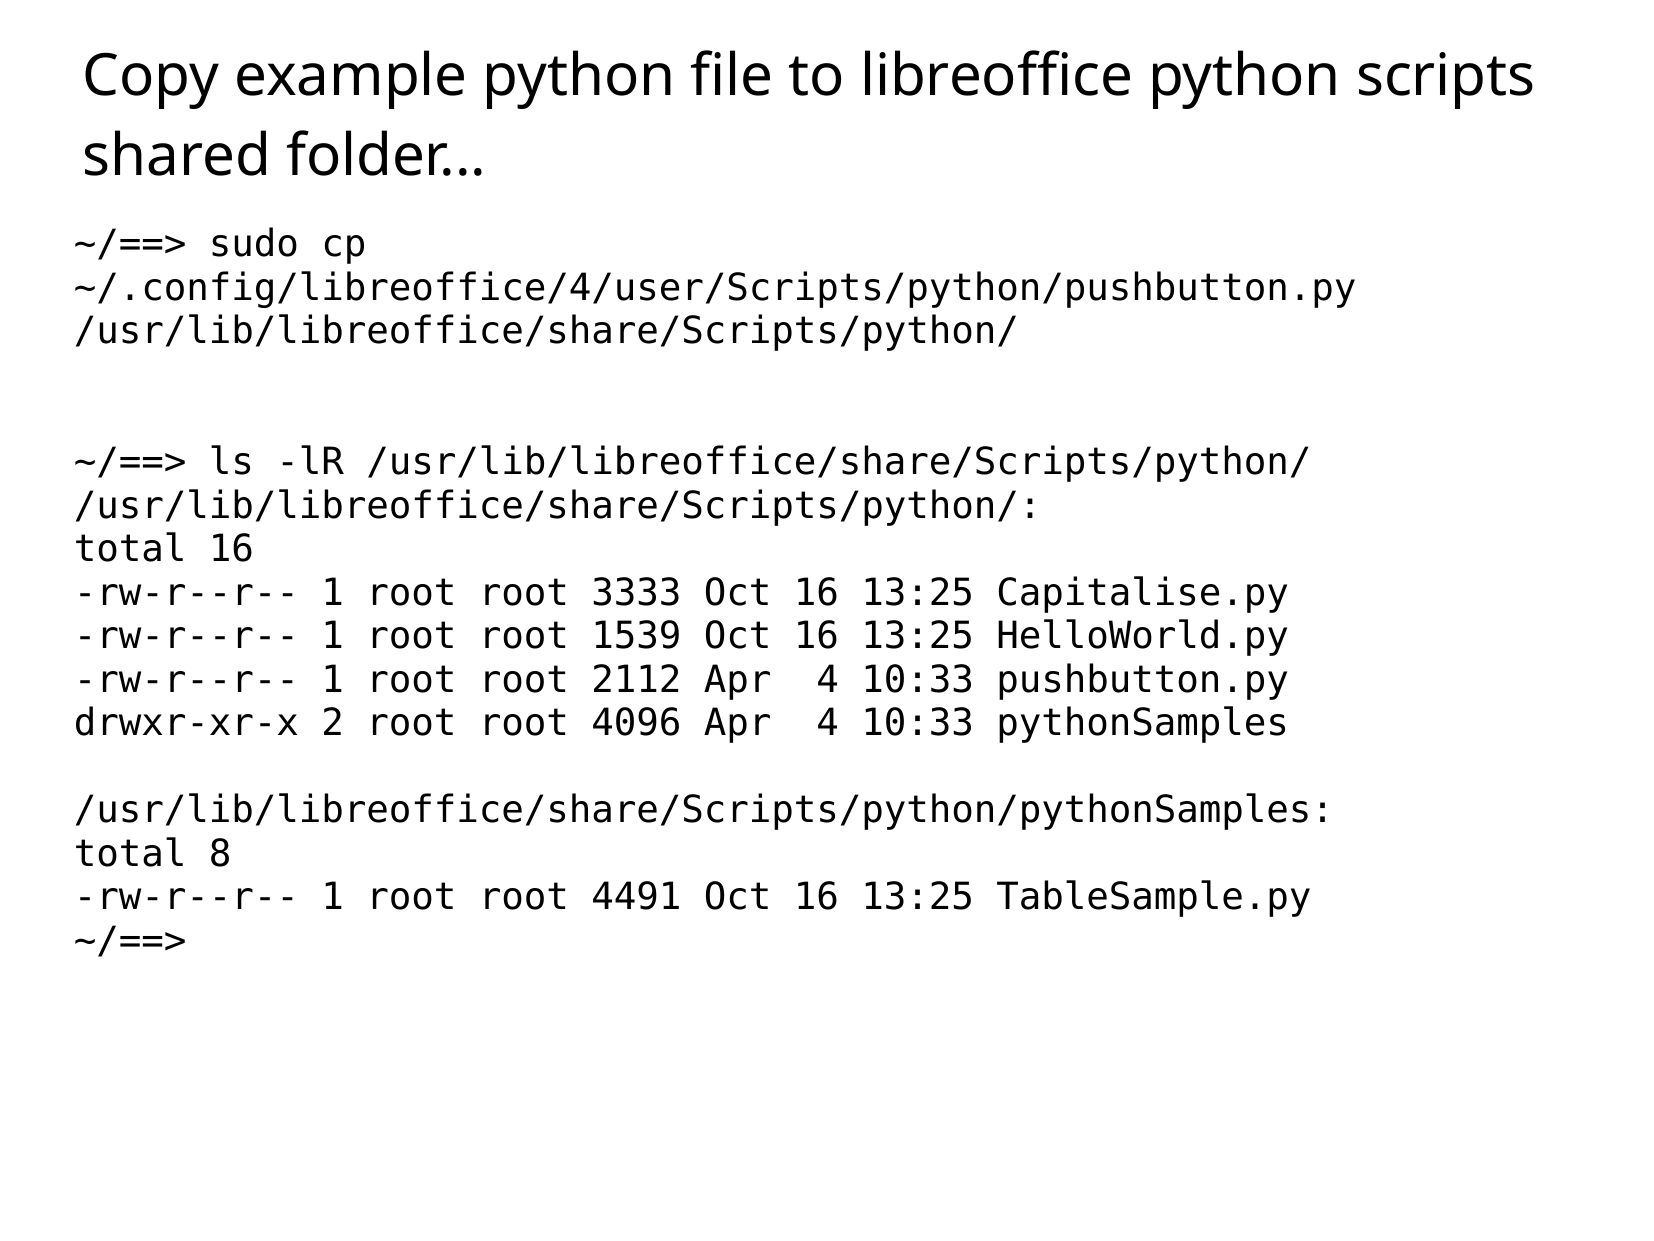

# Copy example python file to libreoffice python scripts shared folder...
~/==> sudo cp ~/.config/libreoffice/4/user/Scripts/python/pushbutton.py /usr/lib/libreoffice/share/Scripts/python/
~/==> ls -lR /usr/lib/libreoffice/share/Scripts/python/
/usr/lib/libreoffice/share/Scripts/python/:
total 16
-rw-r--r-- 1 root root 3333 Oct 16 13:25 Capitalise.py
-rw-r--r-- 1 root root 1539 Oct 16 13:25 HelloWorld.py
-rw-r--r-- 1 root root 2112 Apr 4 10:33 pushbutton.py
drwxr-xr-x 2 root root 4096 Apr 4 10:33 pythonSamples
/usr/lib/libreoffice/share/Scripts/python/pythonSamples:
total 8
-rw-r--r-- 1 root root 4491 Oct 16 13:25 TableSample.py
~/==>